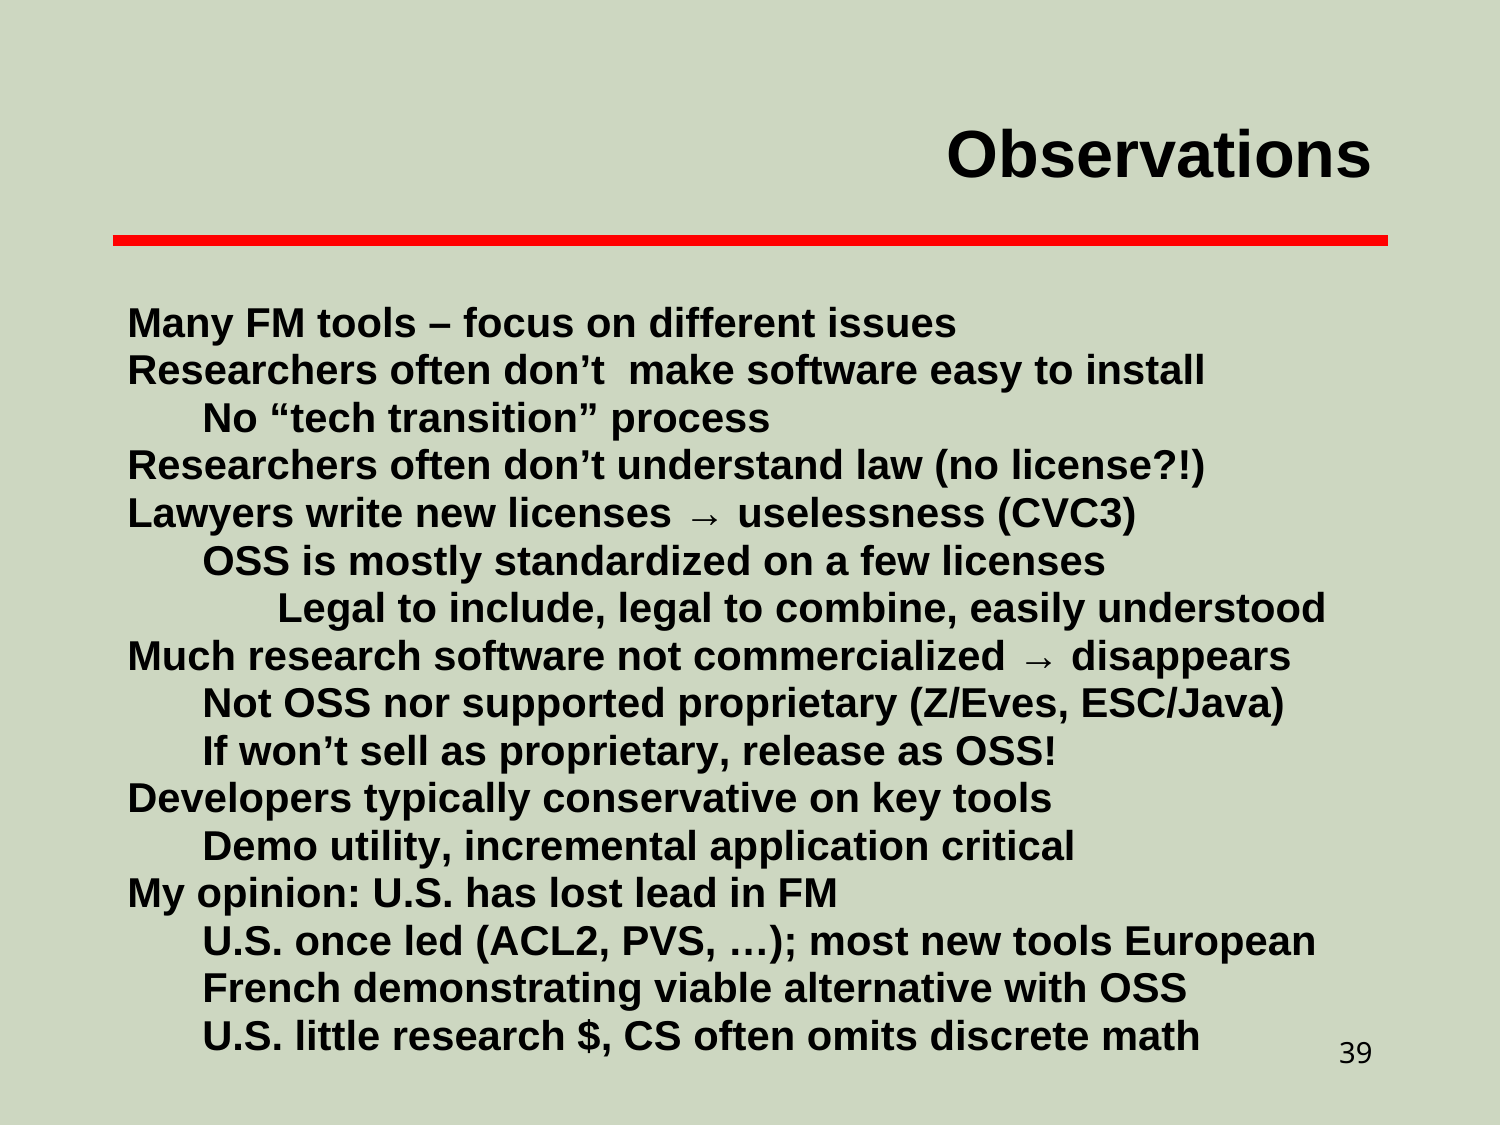

# Observations
Many FM tools – focus on different issues
Researchers often don’t make software easy to install
No “tech transition” process
Researchers often don’t understand law (no license?!)
Lawyers write new licenses → uselessness (CVC3)
OSS is mostly standardized on a few licenses
Legal to include, legal to combine, easily understood
Much research software not commercialized → disappears
Not OSS nor supported proprietary (Z/Eves, ESC/Java)
If won’t sell as proprietary, release as OSS!
Developers typically conservative on key tools
Demo utility, incremental application critical
My opinion: U.S. has lost lead in FM
U.S. once led (ACL2, PVS, …); most new tools European
French demonstrating viable alternative with OSS
U.S. little research $, CS often omits discrete math